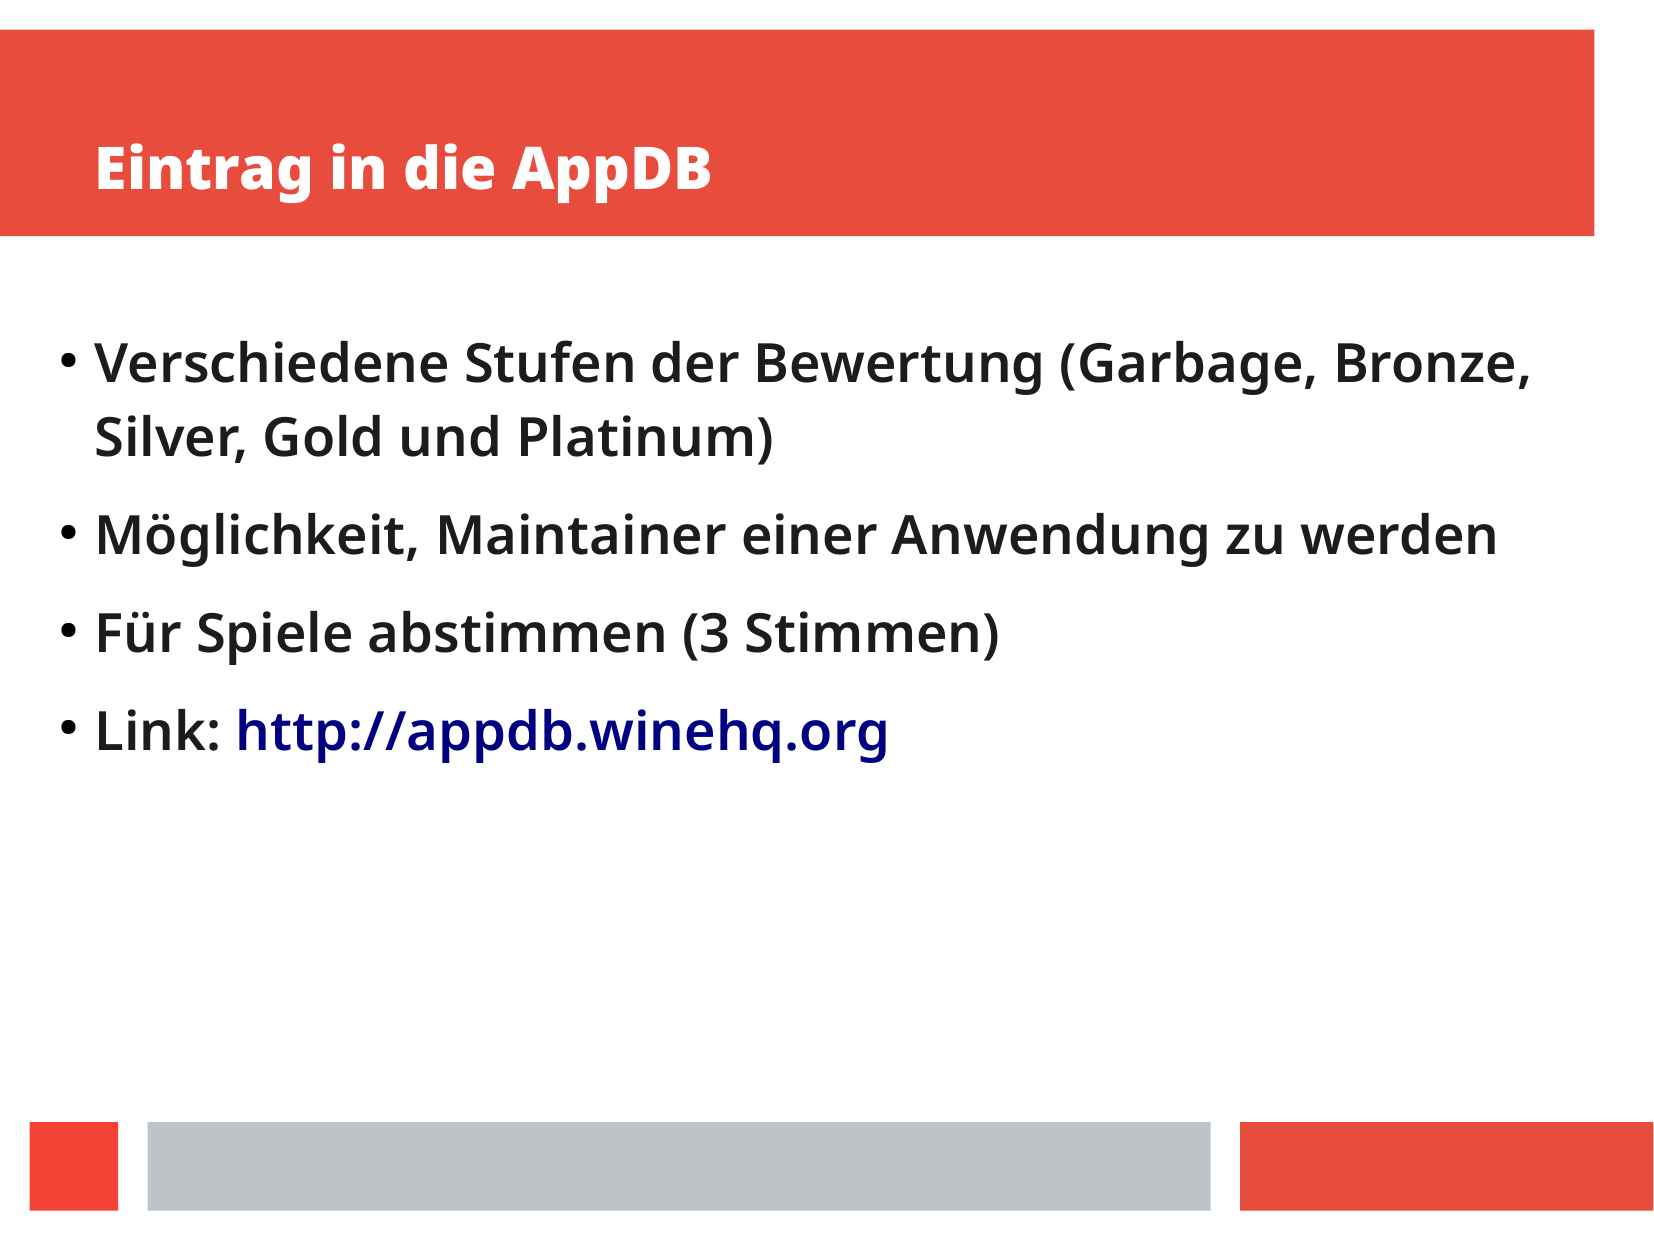

# Eintrag in die AppDB
Verschiedene Stufen der Bewertung (Garbage, Bronze, Silver, Gold und Platinum)
Möglichkeit, Maintainer einer Anwendung zu werden
Für Spiele abstimmen (3 Stimmen)
Link: http://appdb.winehq.org